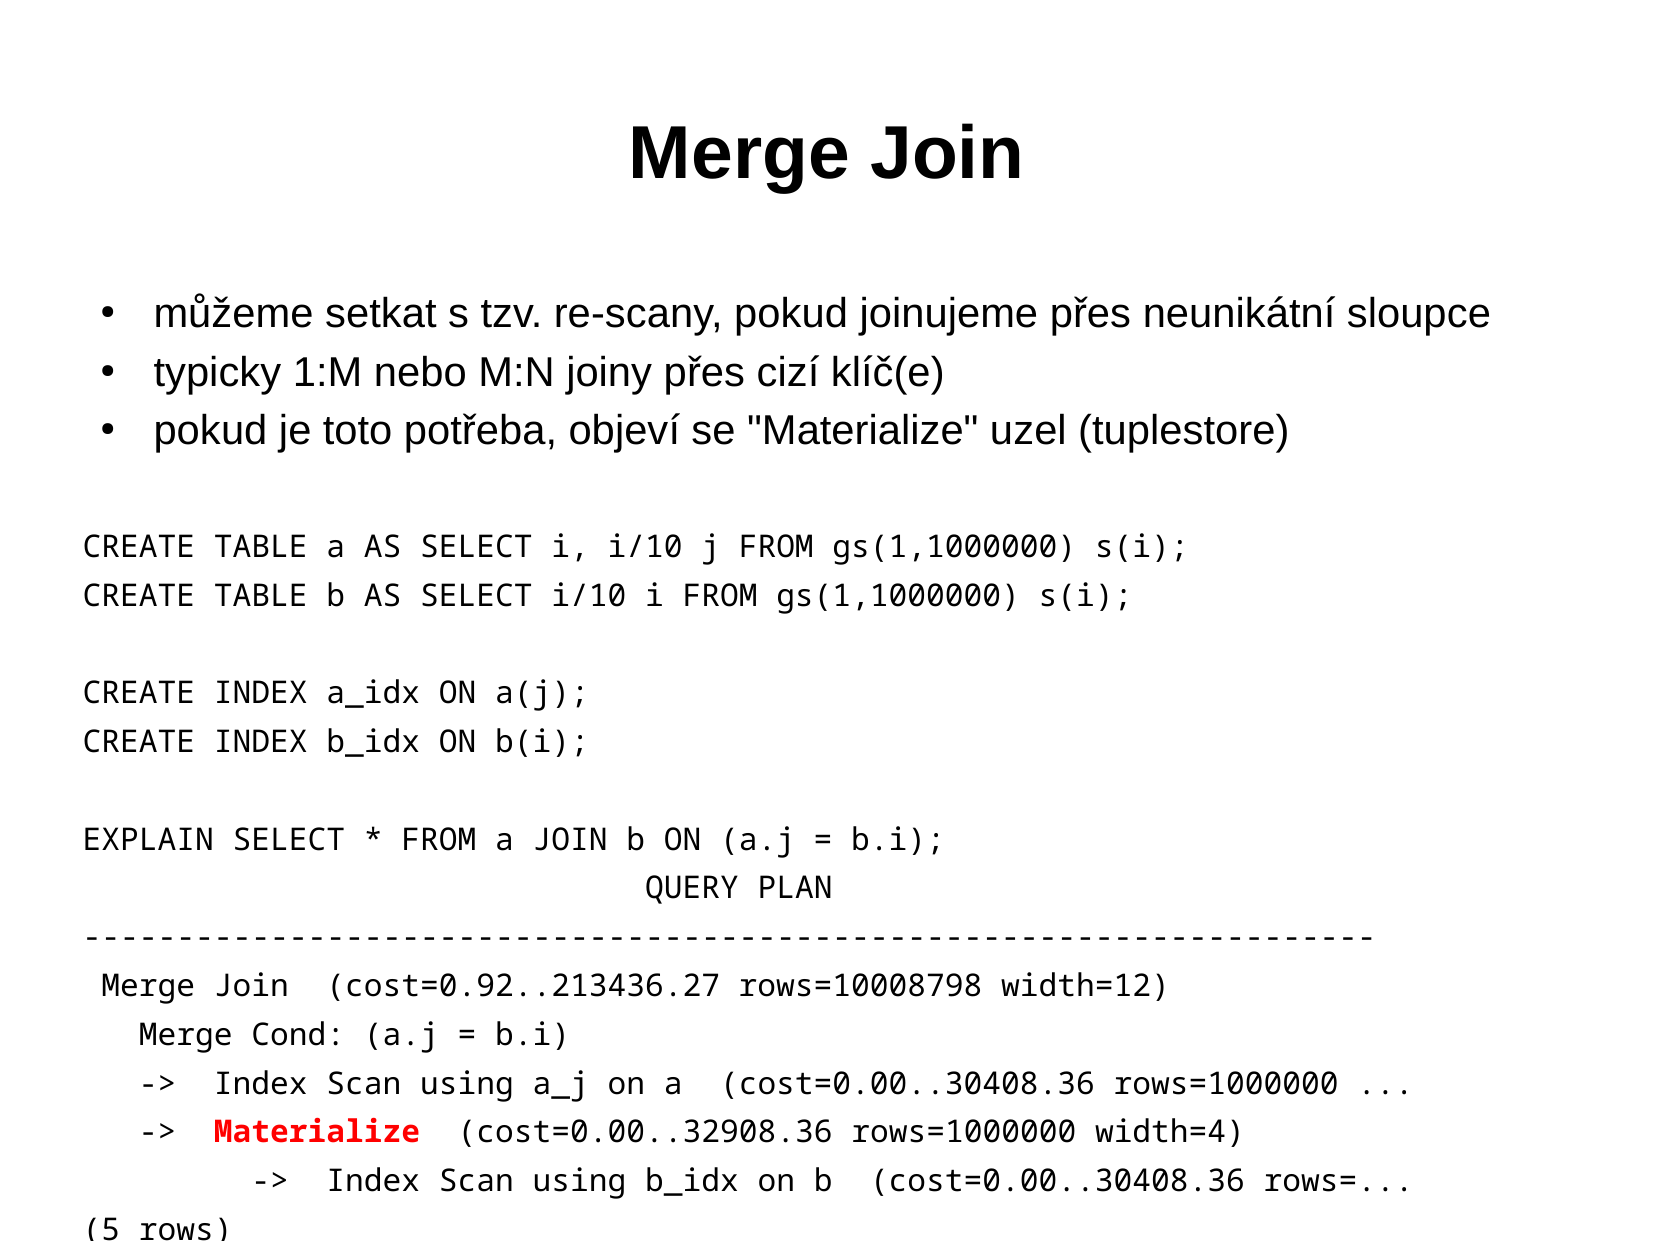

# Merge Join
můžeme setkat s tzv. re-scany, pokud joinujeme přes neunikátní sloupce
typicky 1:M nebo M:N joiny přes cizí klíč(e)
pokud je toto potřeba, objeví se "Materialize" uzel (tuplestore)
CREATE TABLE a AS SELECT i, i/10 j FROM gs(1,1000000) s(i);
CREATE TABLE b AS SELECT i/10 i FROM gs(1,1000000) s(i);
CREATE INDEX a_idx ON a(j);
CREATE INDEX b_idx ON b(i);
EXPLAIN SELECT * FROM a JOIN b ON (a.j = b.i);
 QUERY PLAN
---------------------------------------------------------------------
 Merge Join (cost=0.92..213436.27 rows=10008798 width=12)
 Merge Cond: (a.j = b.i)
 -> Index Scan using a_j on a (cost=0.00..30408.36 rows=1000000 ...
 -> Materialize (cost=0.00..32908.36 rows=1000000 width=4)
 -> Index Scan using b_idx on b (cost=0.00..30408.36 rows=...
(5 rows)
efektivní způsob jak uchovat řádky (tuples), omezeno work_mem